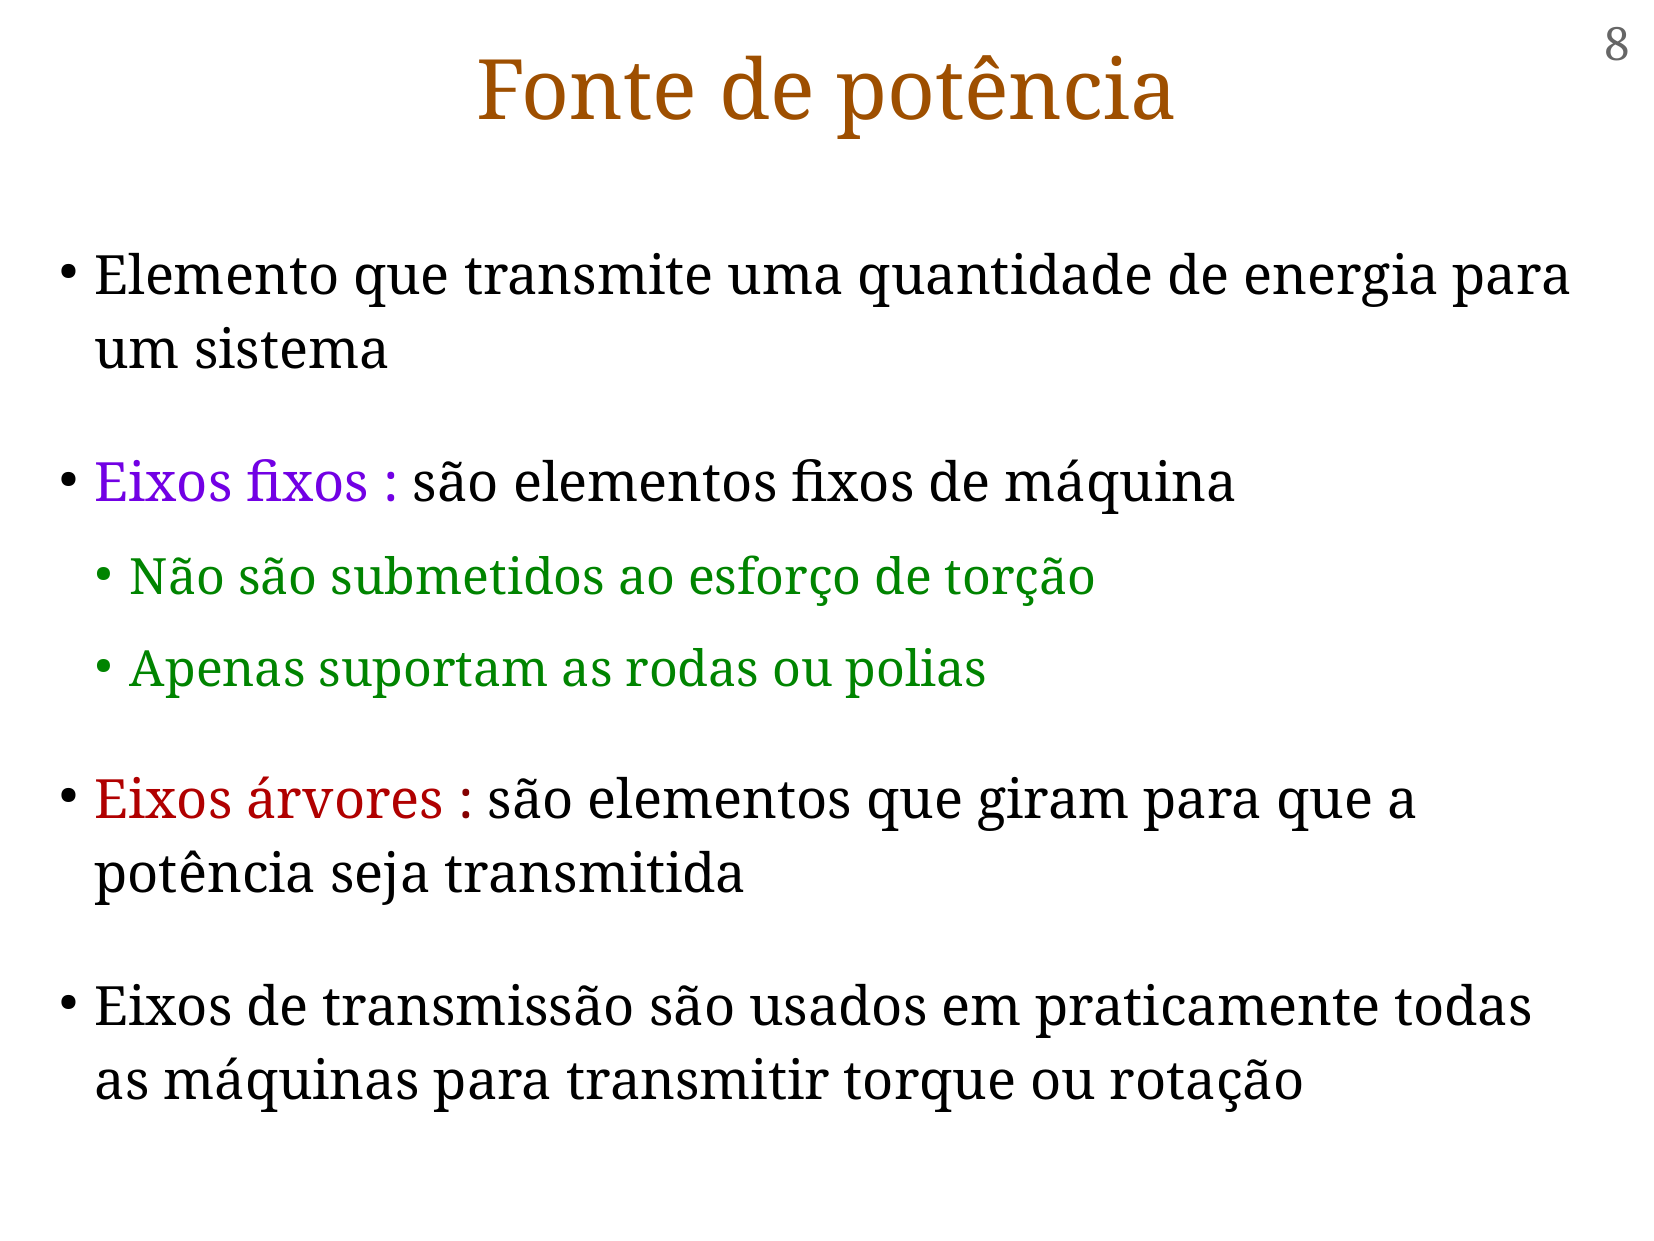

8
# Fonte de potência
Elemento que transmite uma quantidade de energia para um sistema
Eixos fixos : são elementos fixos de máquina
Não são submetidos ao esforço de torção
Apenas suportam as rodas ou polias
Eixos árvores : são elementos que giram para que a potência seja transmitida
Eixos de transmissão são usados em praticamente todas as máquinas para transmitir torque ou rotação